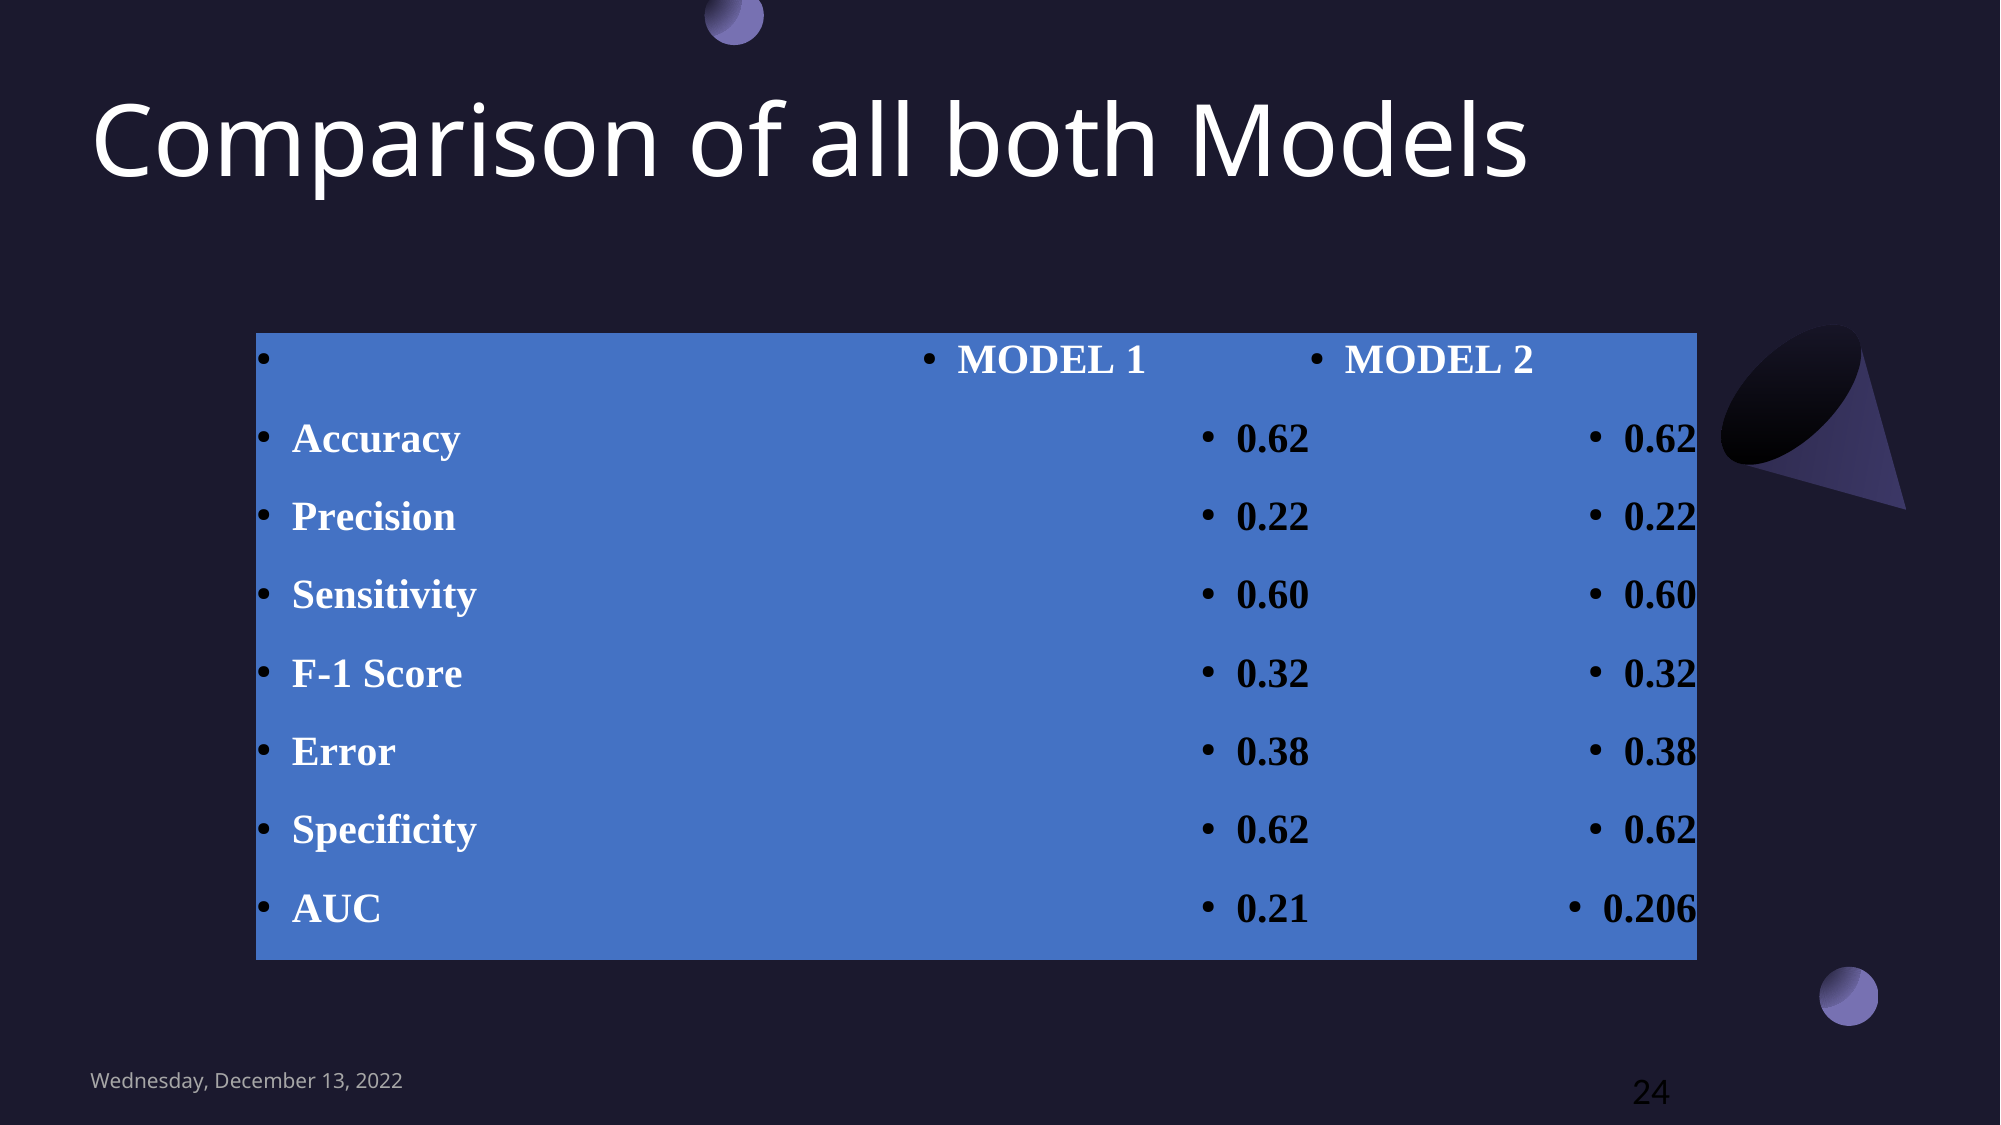

# Comparison of all both Models
| | MODEL 1 | MODEL 2 |
| --- | --- | --- |
| Accuracy | 0.62 | 0.62 |
| Precision | 0.22 | 0.22 |
| Sensitivity | 0.60 | 0.60 |
| F-1 Score | 0.32 | 0.32 |
| Error | 0.38 | 0.38 |
| Specificity | 0.62 | 0.62 |
| AUC | 0.21 | 0.206 |
Wednesday, December 13, 2022